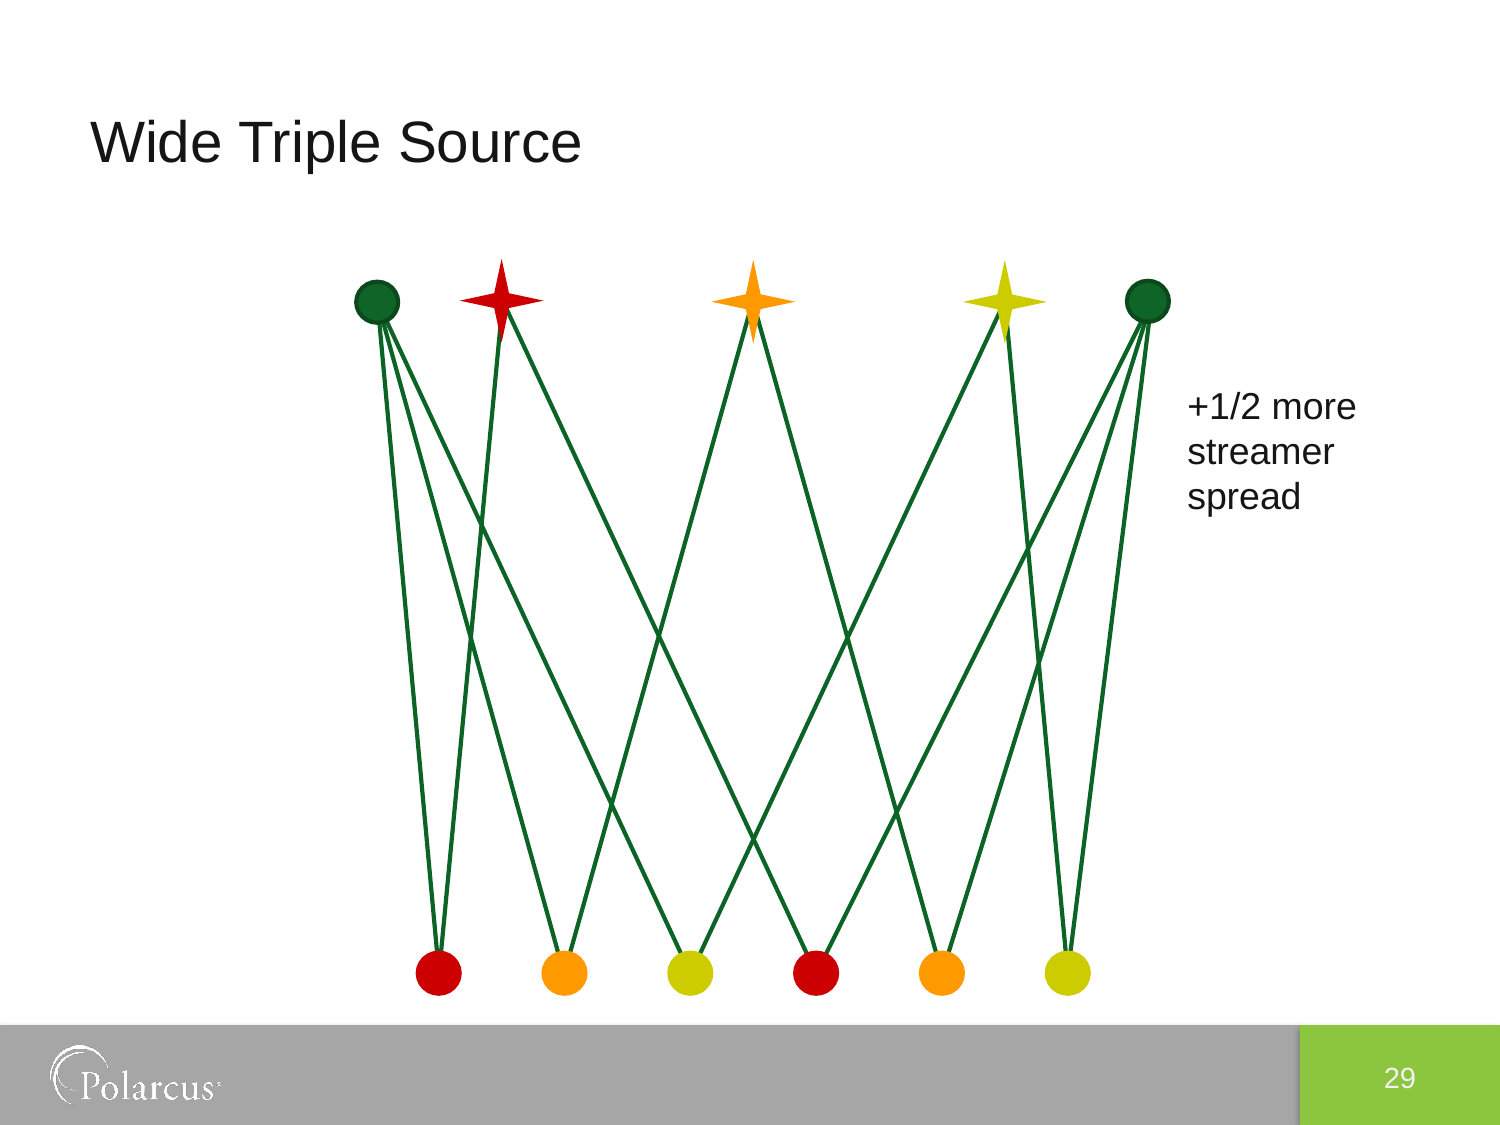

# Wide Triple Source
+1/2 more
streamer
spread